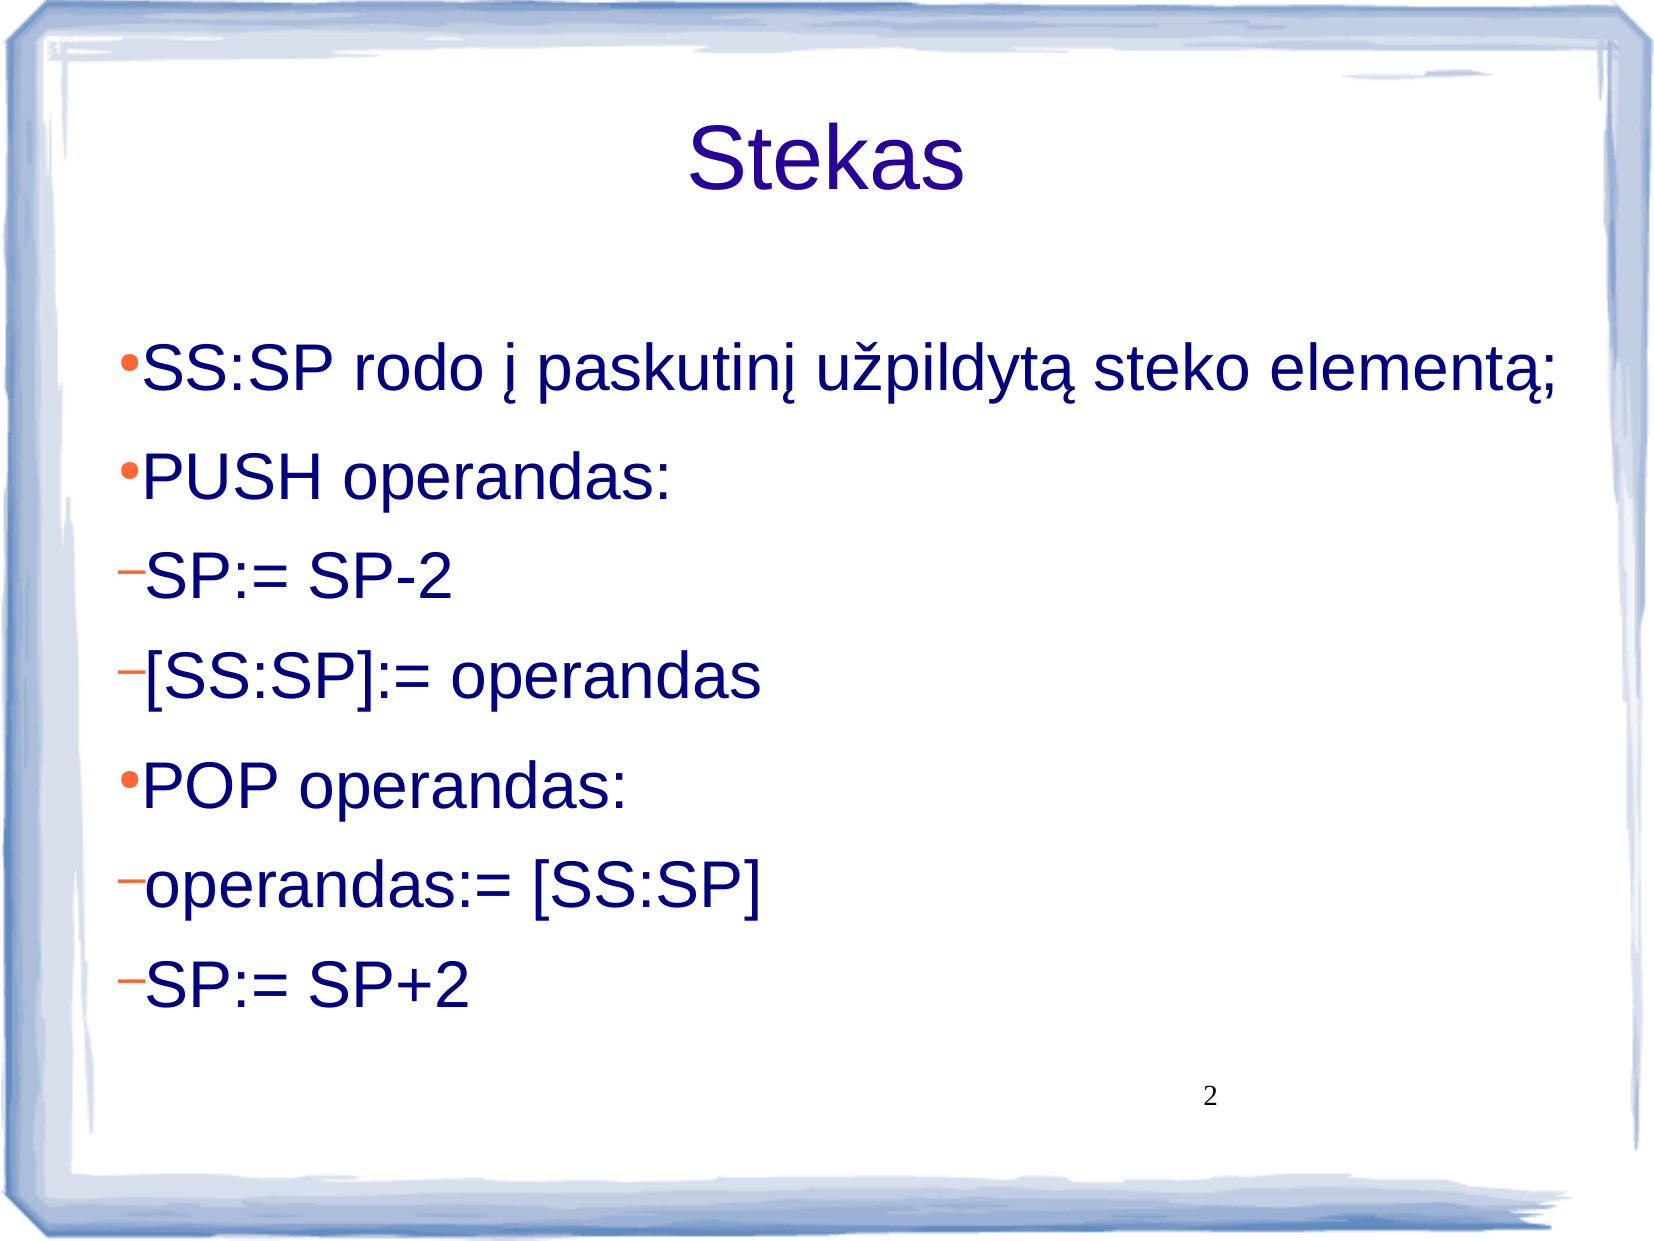

# Stekas
SS:SP rodo į paskutinį užpildytą steko elementą;
PUSH operandas:
SP:= SP-2
[SS:SP]:= operandas
POP operandas:
operandas:= [SS:SP]
SP:= SP+2